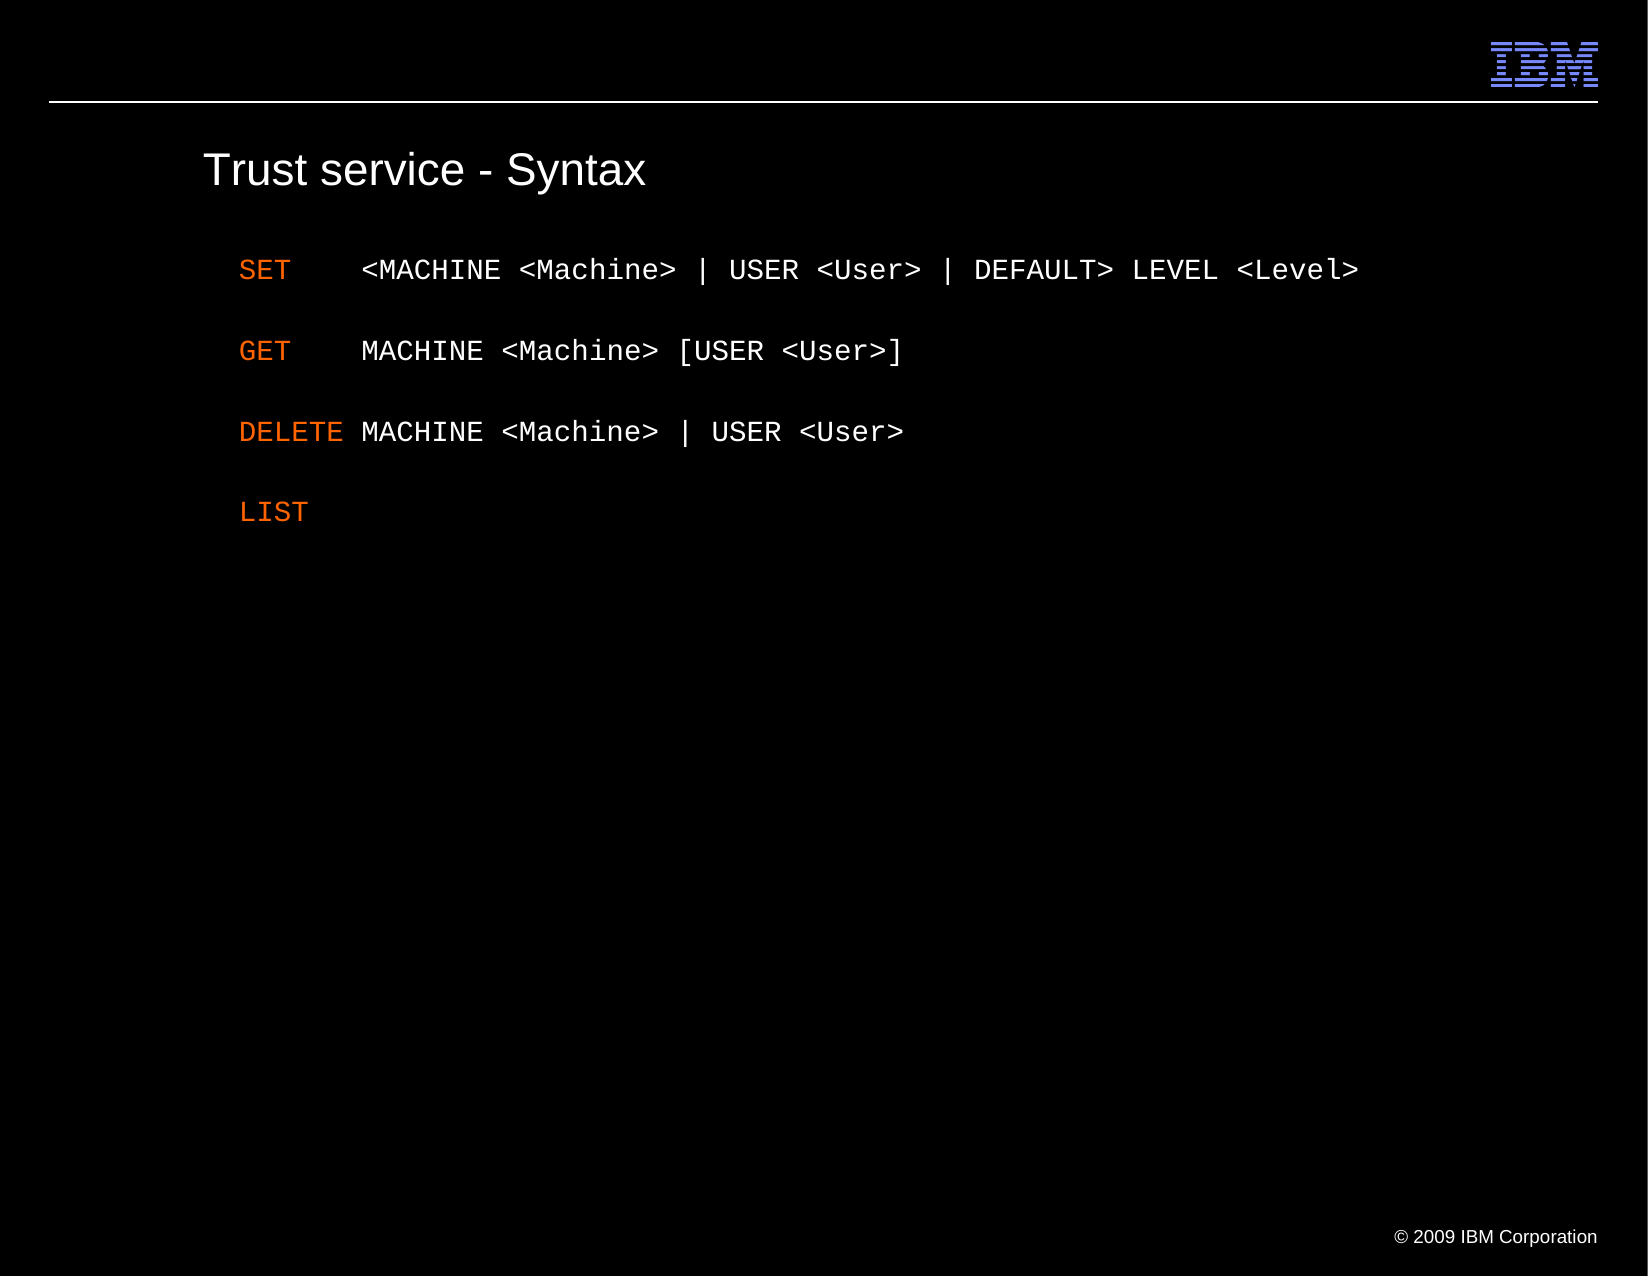

# Trust service - Syntax
SET <MACHINE <Machine> | USER <User> | DEFAULT> LEVEL <Level>
GET MACHINE <Machine> [USER <User>]
DELETE MACHINE <Machine> | USER <User>
LIST